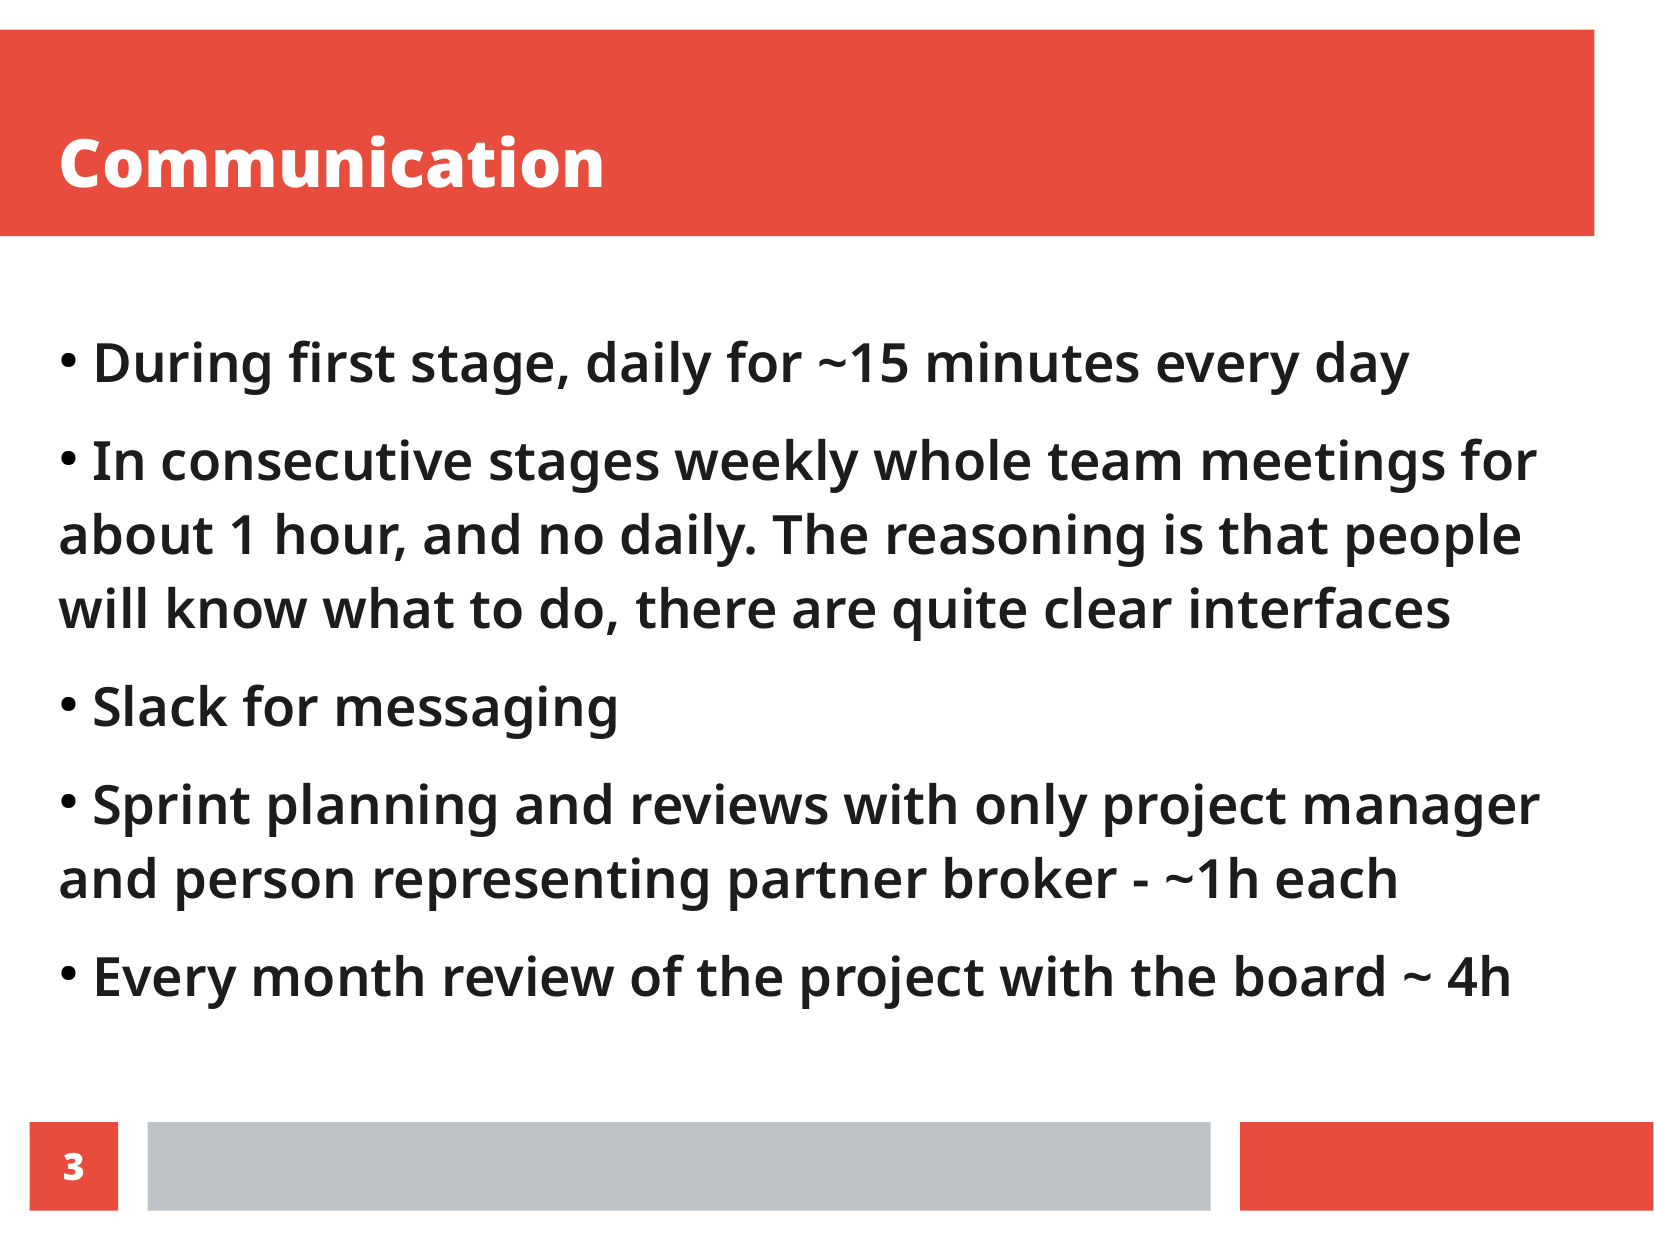

# Communication
 During first stage, daily for ~15 minutes every day
 In consecutive stages weekly whole team meetings for about 1 hour, and no daily. The reasoning is that people will know what to do, there are quite clear interfaces
 Slack for messaging
 Sprint planning and reviews with only project manager and person representing partner broker - ~1h each
 Every month review of the project with the board ~ 4h
3